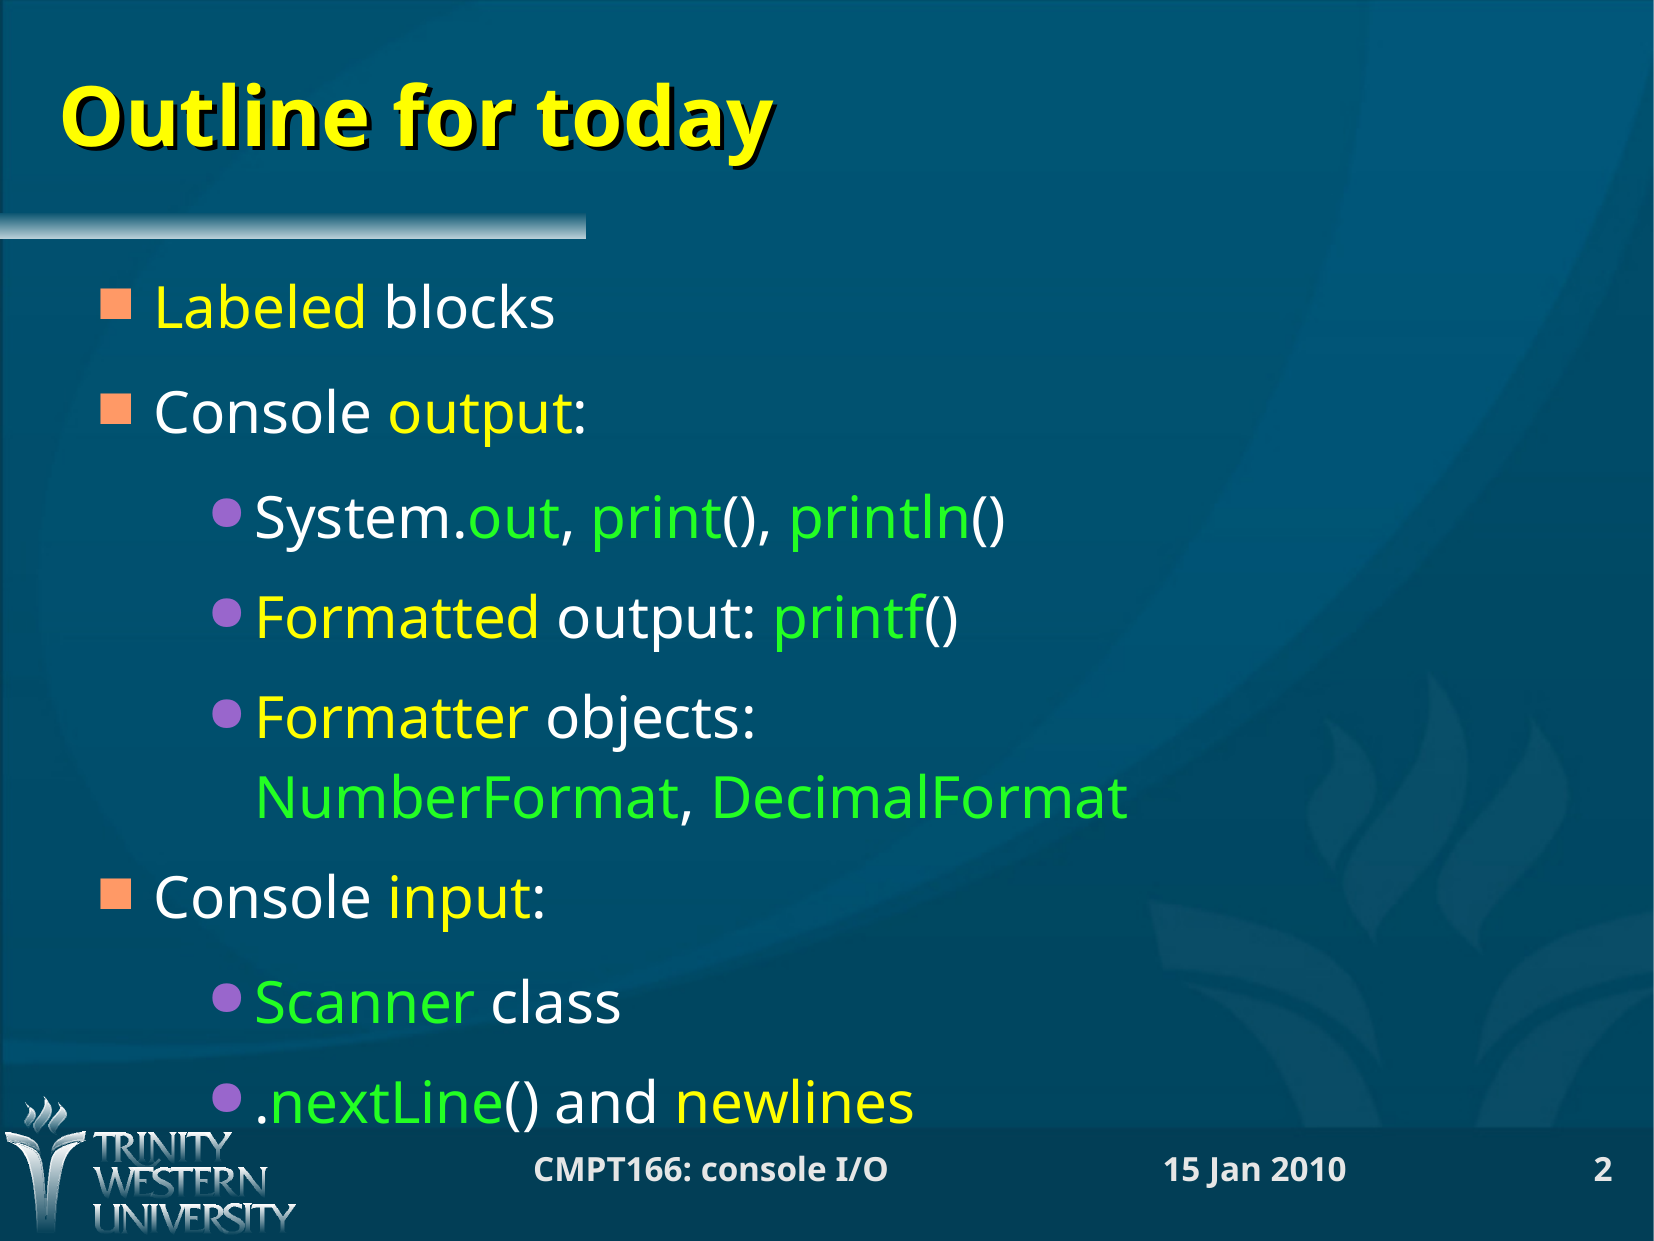

# Outline for today
Labeled blocks
Console output:
System.out, print(), println()
Formatted output: printf()
Formatter objects:
NumberFormat, DecimalFormat
Console input:
Scanner class
.nextLine() and newlines
CMPT166: console I/O
15 Jan 2010
2